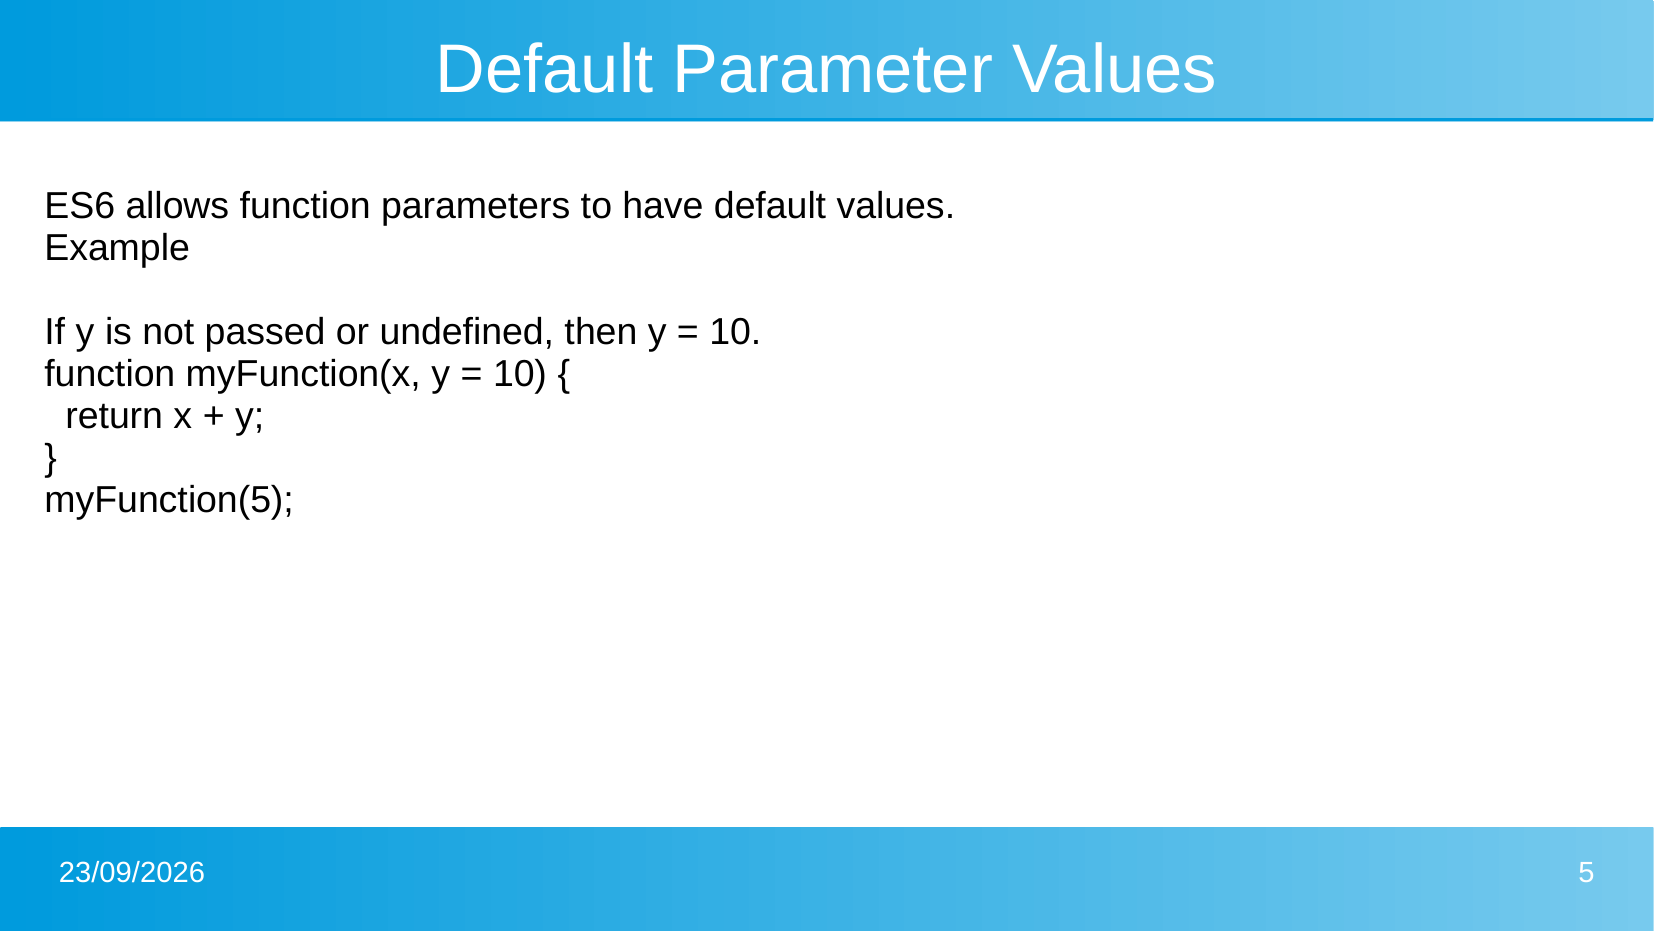

# Default Parameter Values
ES6 allows function parameters to have default values.
Example
If y is not passed or undefined, then y = 10.
function myFunction(x, y = 10) {
 return x + y;
}
myFunction(5);
5